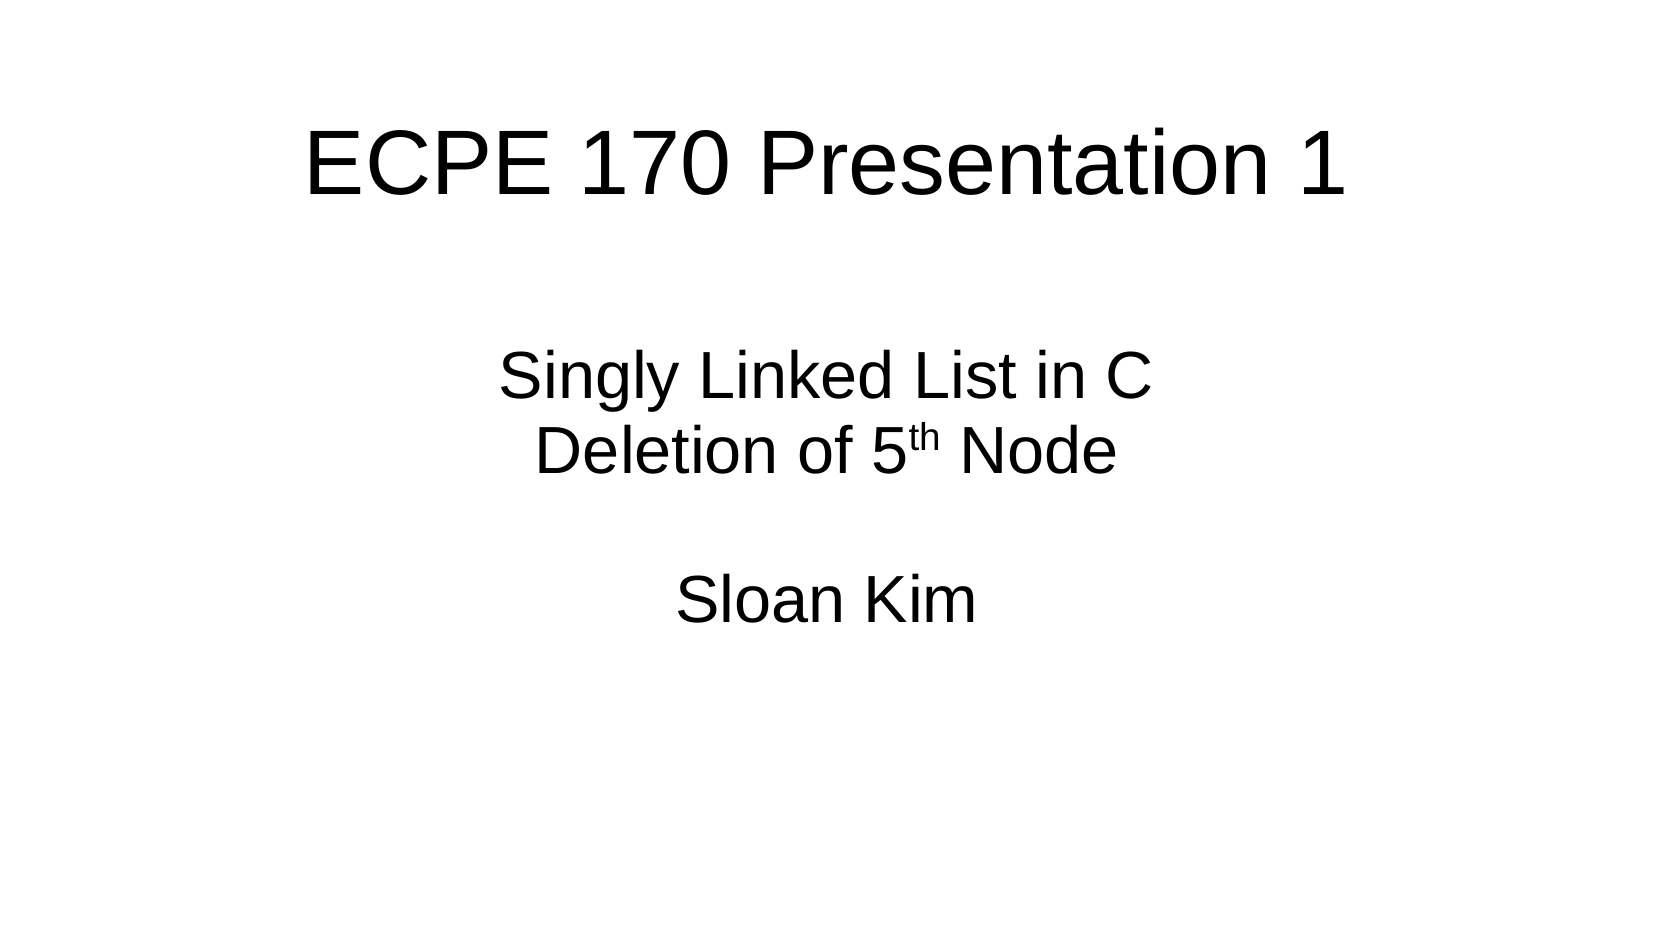

# ECPE 170 Presentation 1
Singly Linked List in C
Deletion of 5th Node
Sloan Kim